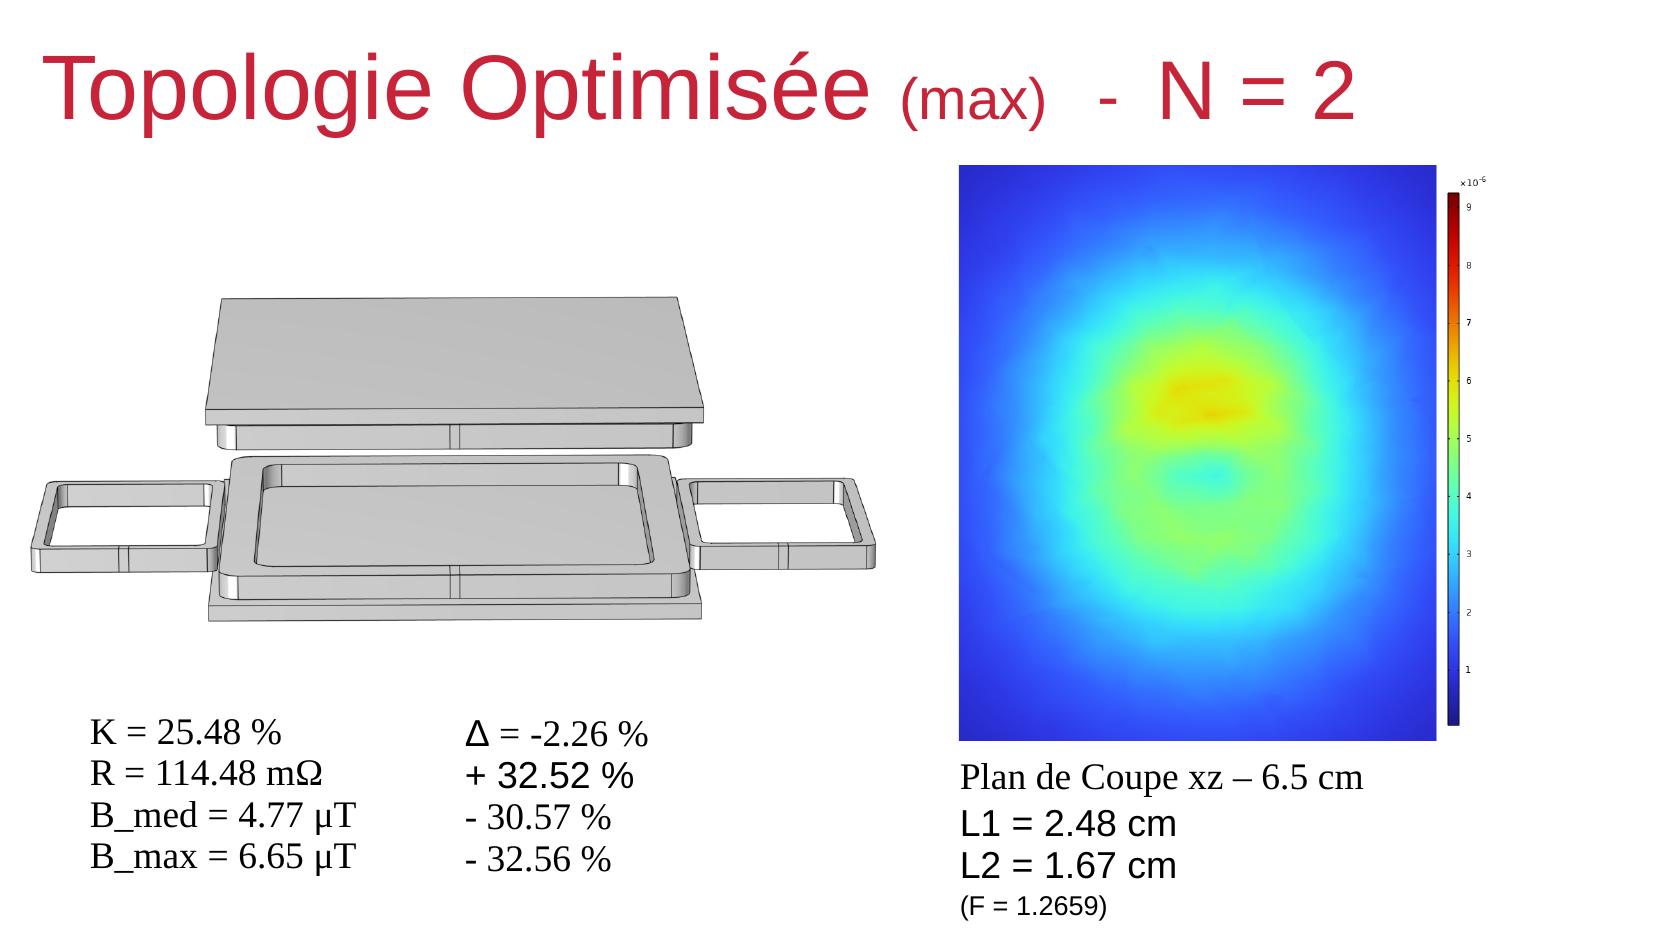

# Topologie Optimisée (max) - N = 2
K = 25.48 %
R = 114.48 mΩ
B_med = 4.77 μT
B_max = 6.65 μT
Δ = -2.26 %
+ 32.52 %
- 30.57 %
- 32.56 %
Plan de Coupe xz – 6.5 cm
L1 = 2.48 cm
L2 = 1.67 cm
(F = 1.2659)